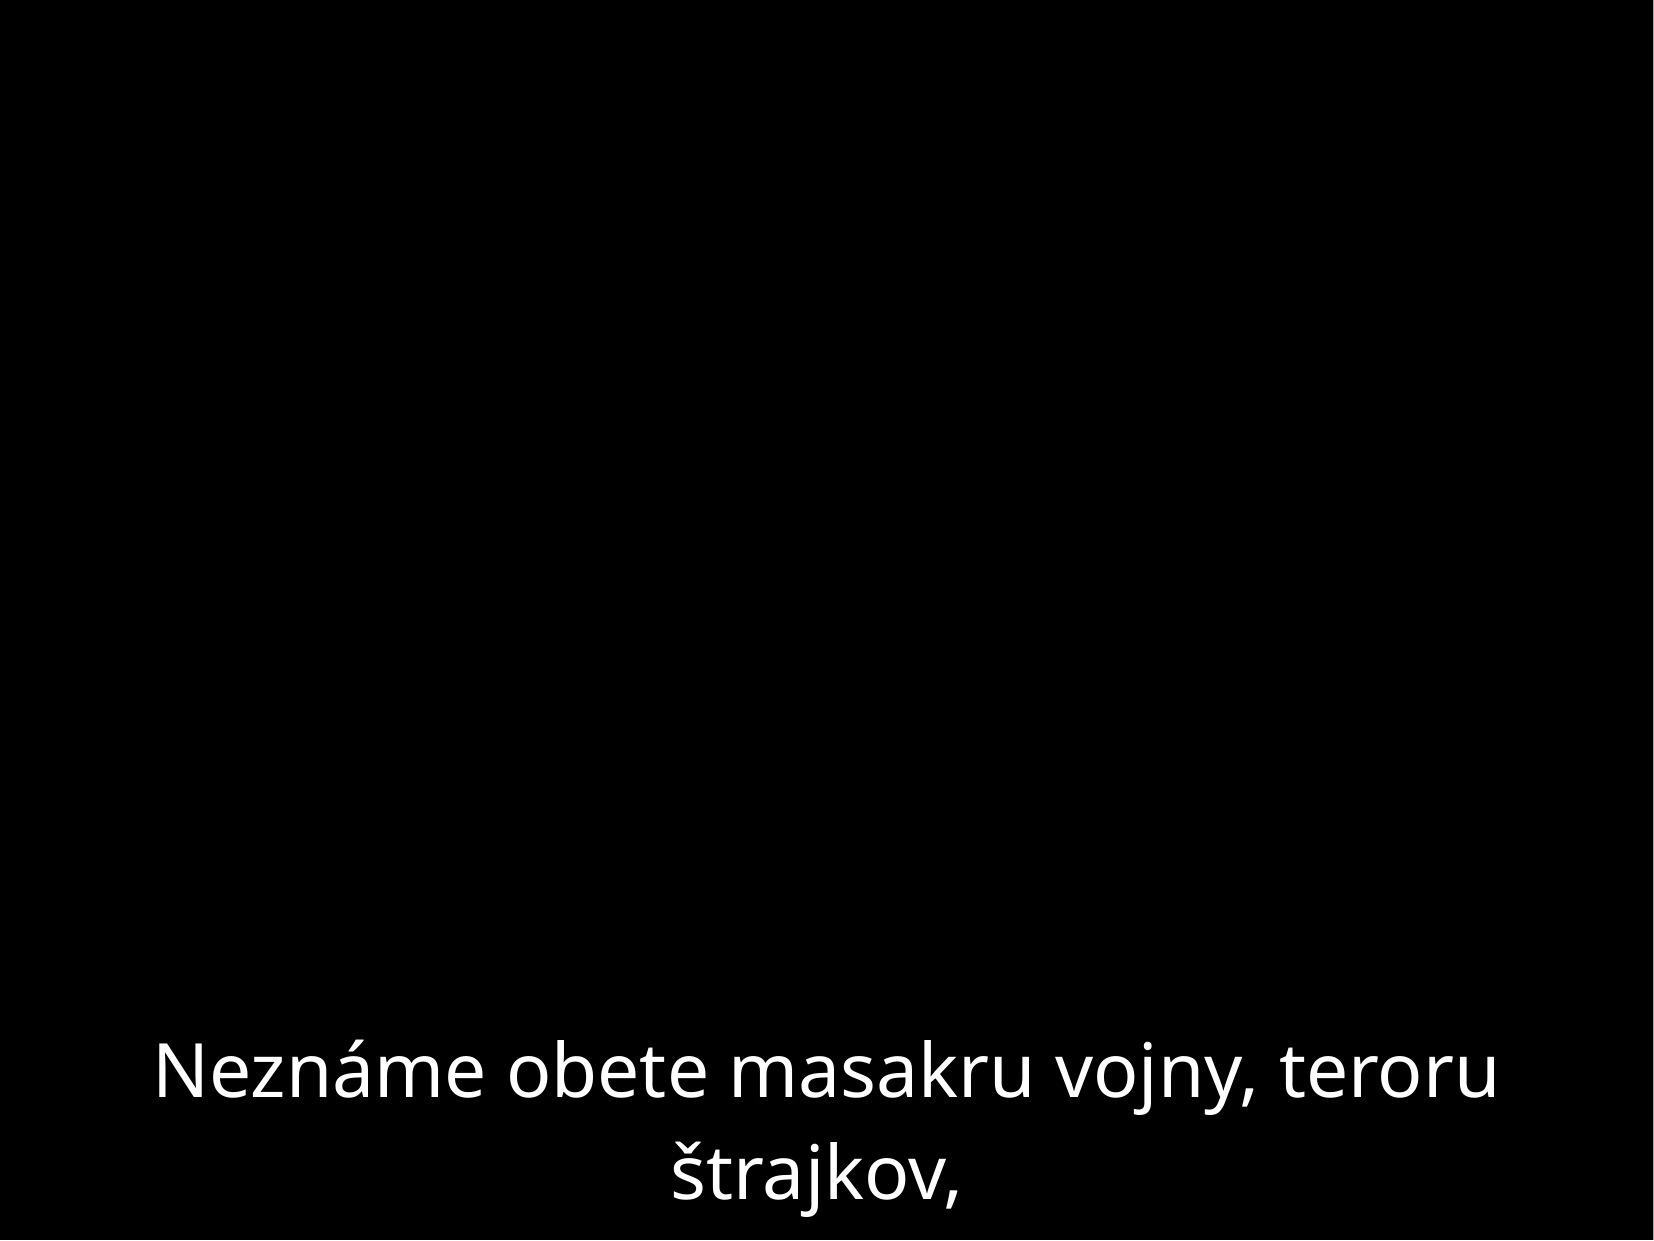

# Neznáme obete masakru vojny, teroru štrajkov,